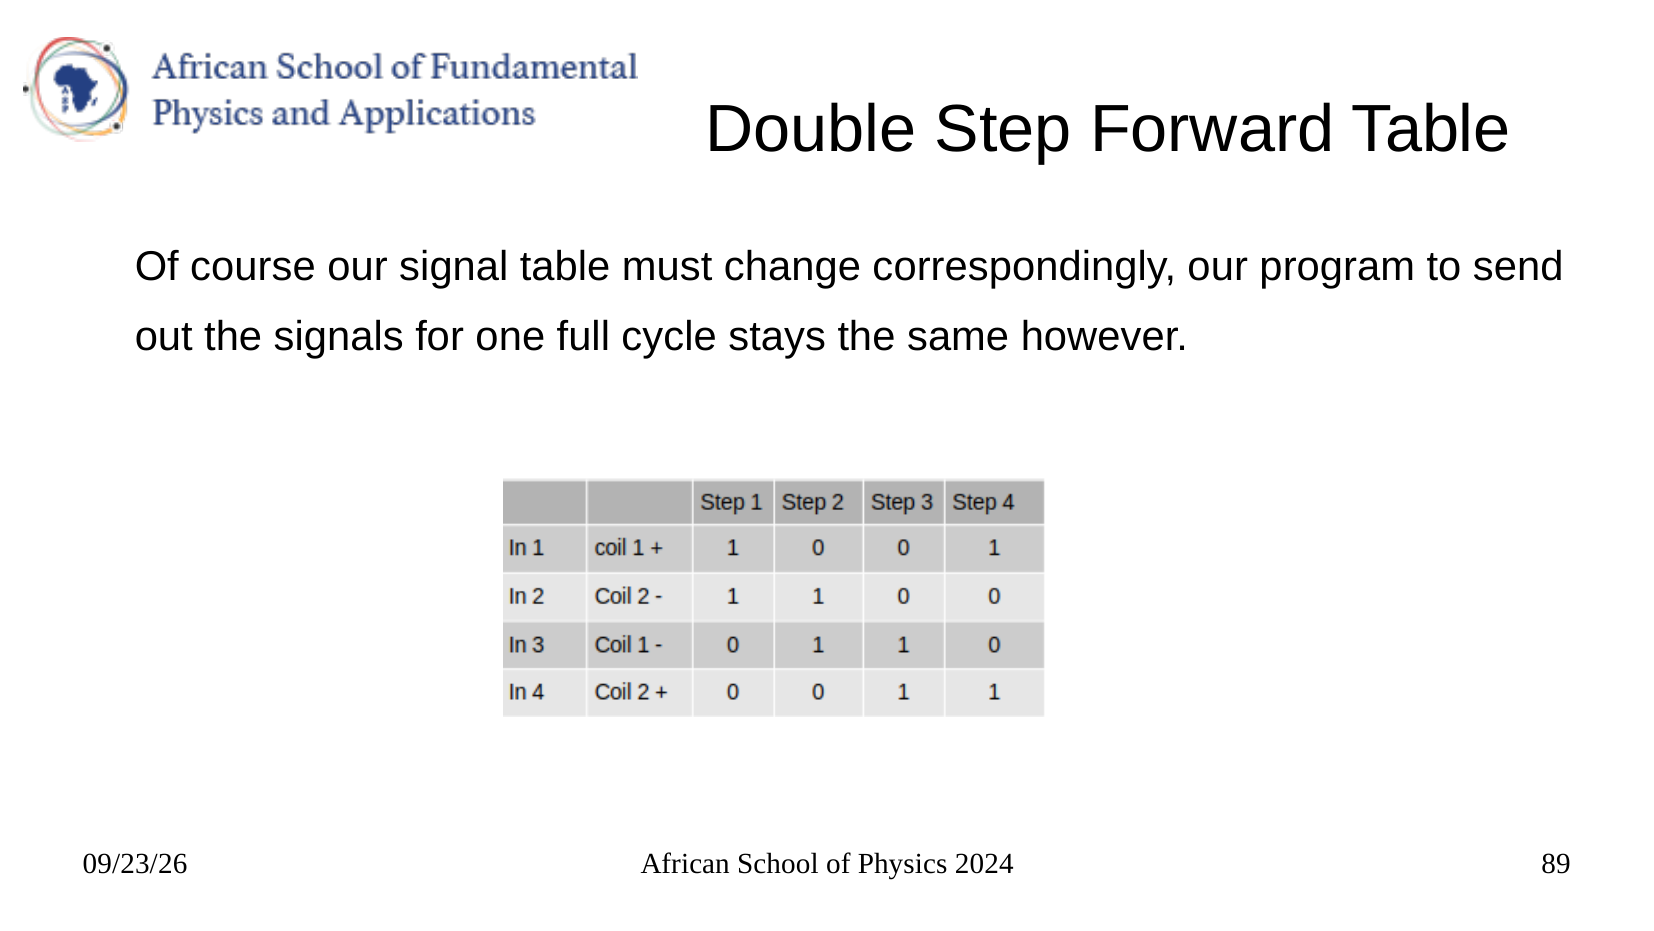

# Double Step Forward Table
Of course our signal table must change correspondingly, our program to send out the signals for one full cycle stays the same however.
African School of Physics 2024
89